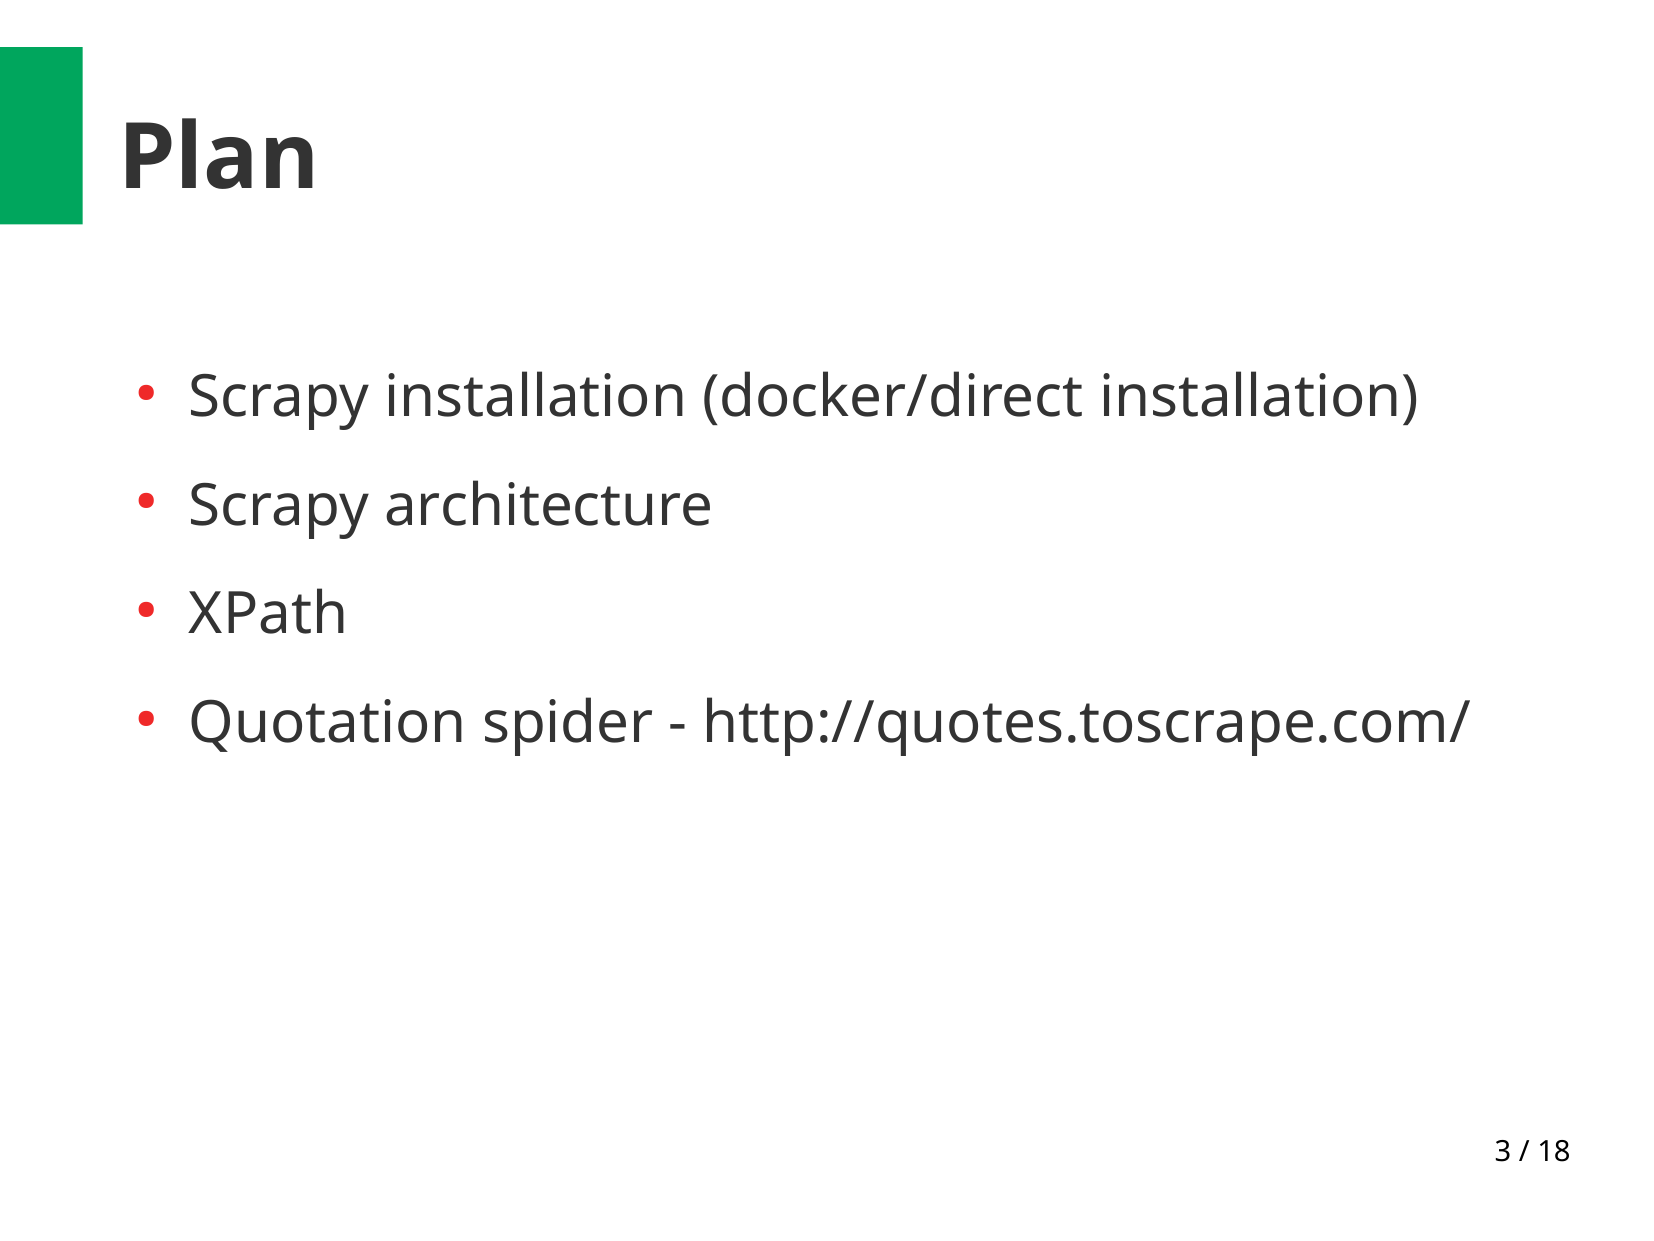

# Plan
Scrapy installation (docker/direct installation)
Scrapy architecture
XPath
Quotation spider - http://quotes.toscrape.com/
3